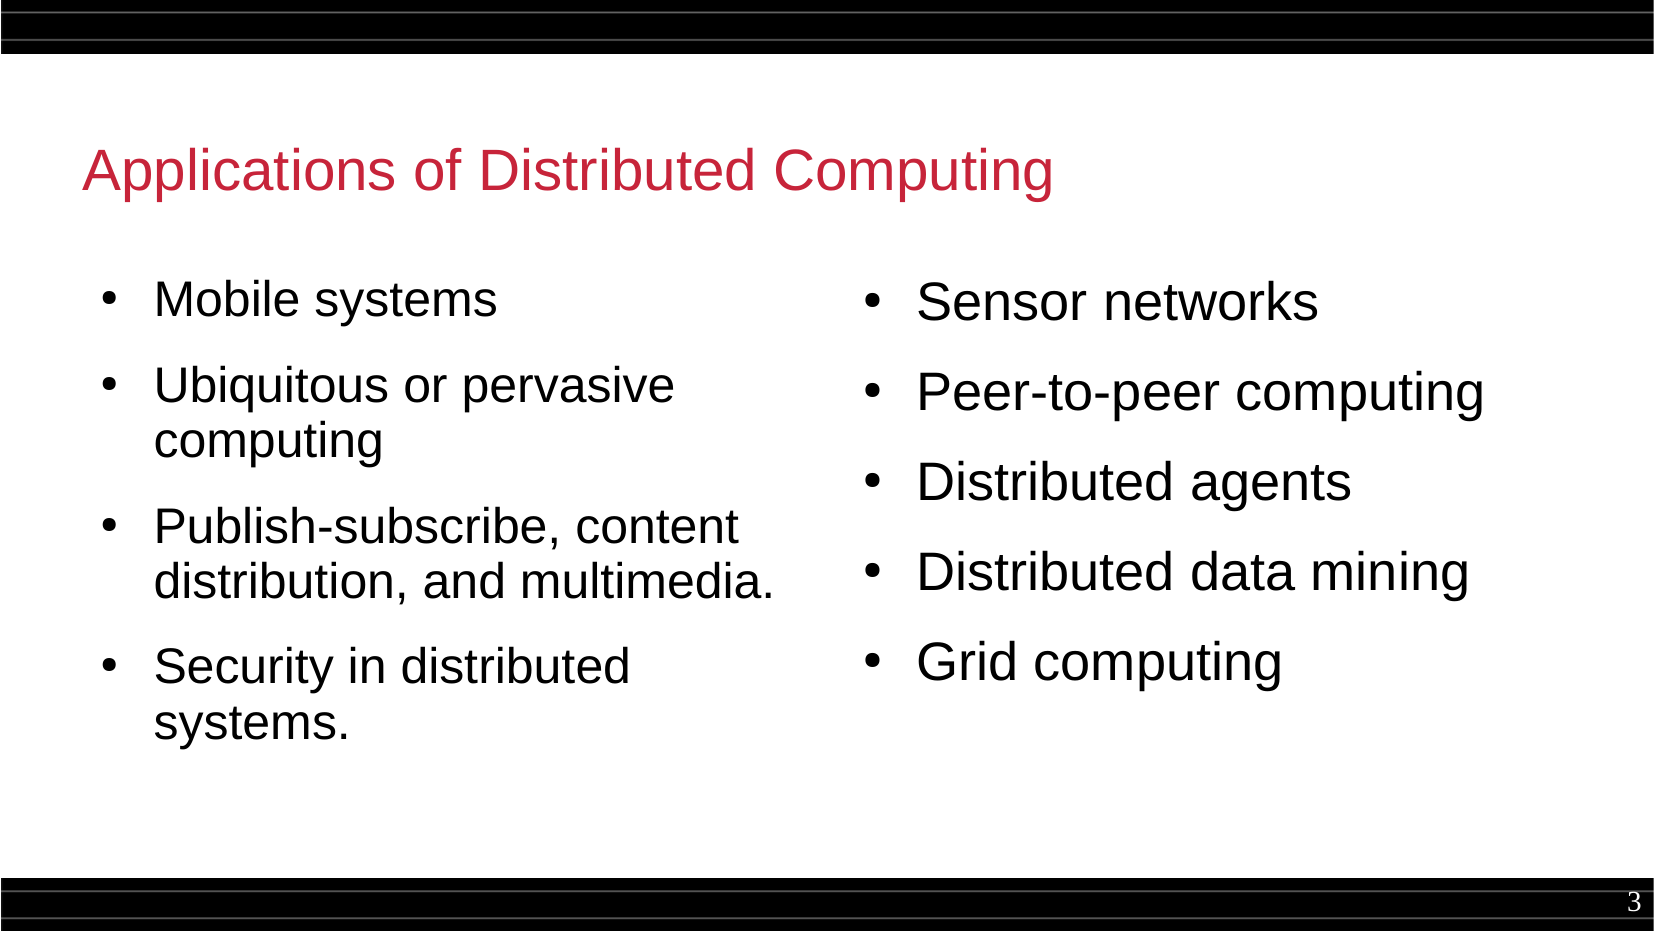

# Applications of Distributed Computing
Mobile systems
Ubiquitous or pervasive computing
Publish-subscribe, content distribution, and multimedia.
Security in distributed systems.
Sensor networks
Peer-to-peer computing
Distributed agents
Distributed data mining
Grid computing